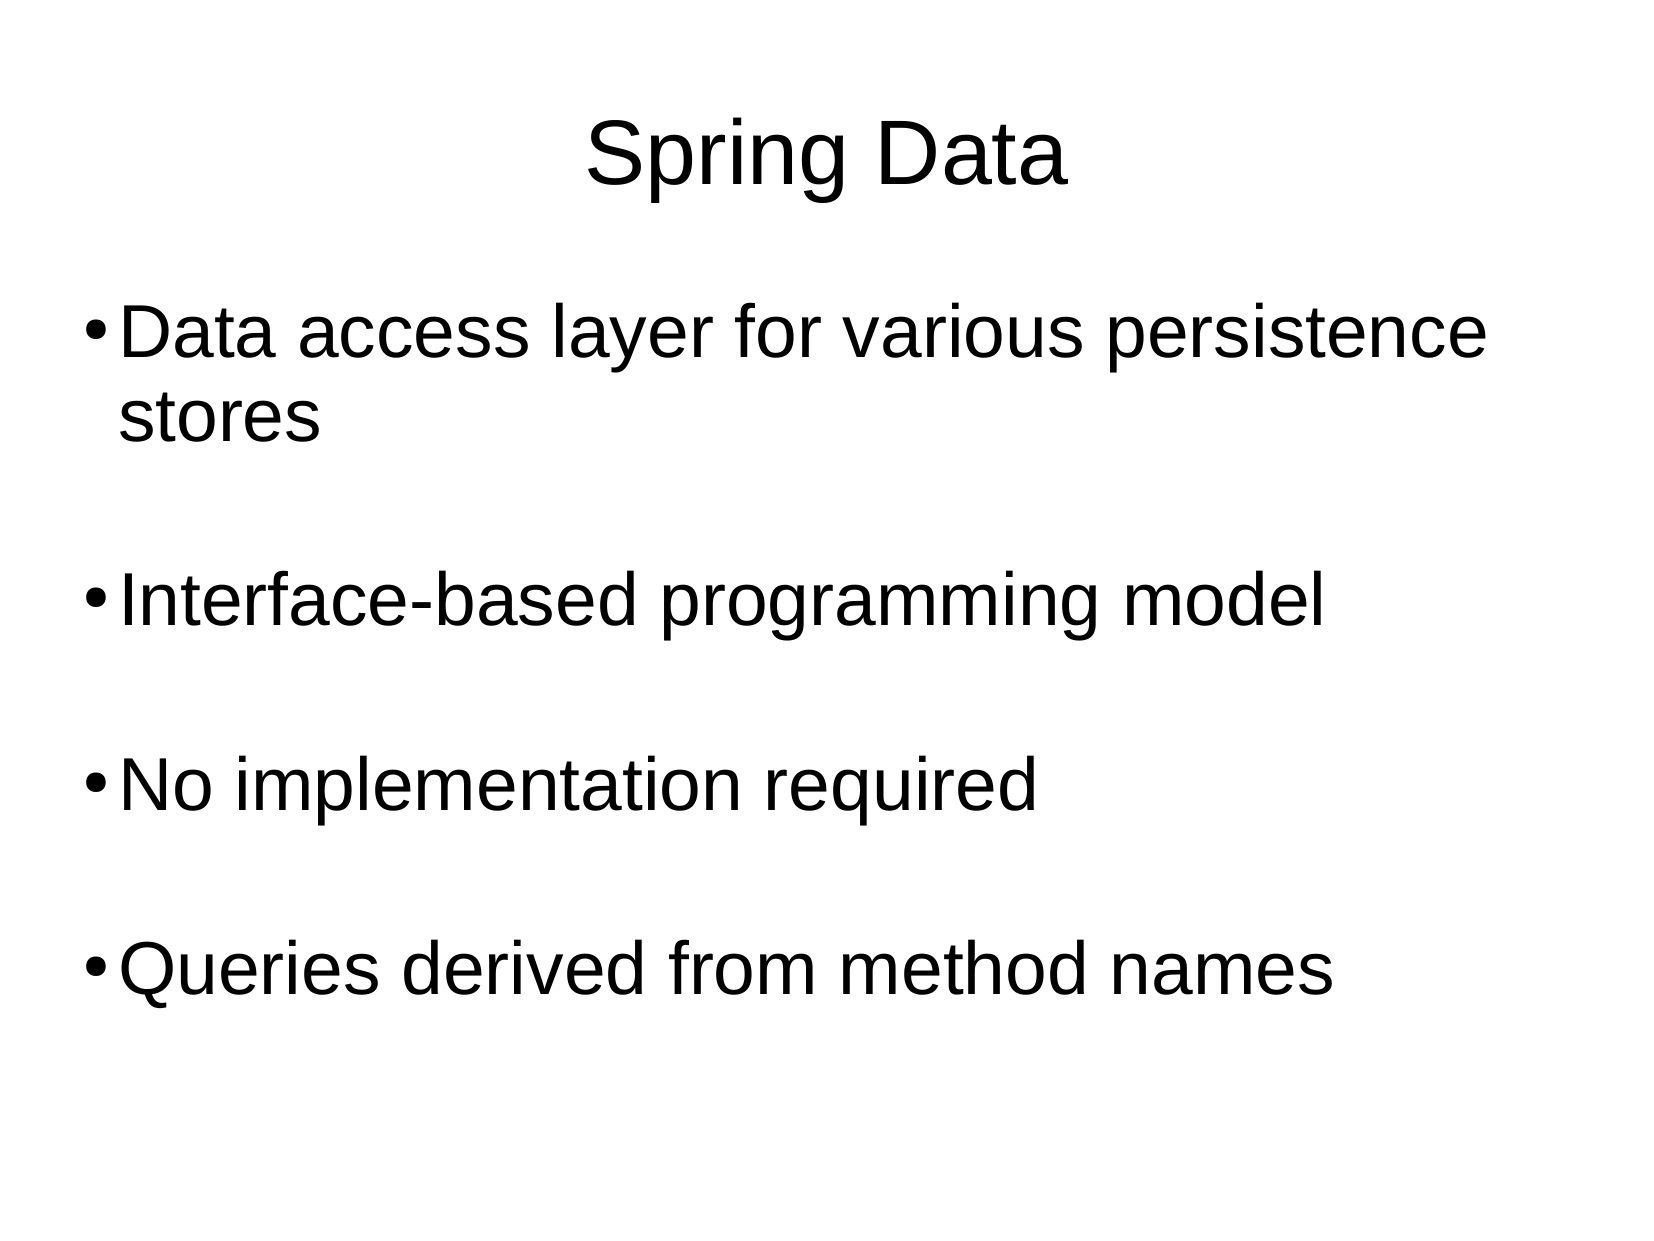

# Spring Data
Data access layer for various persistence stores
Interface-based programming model
No implementation required
Queries derived from method names